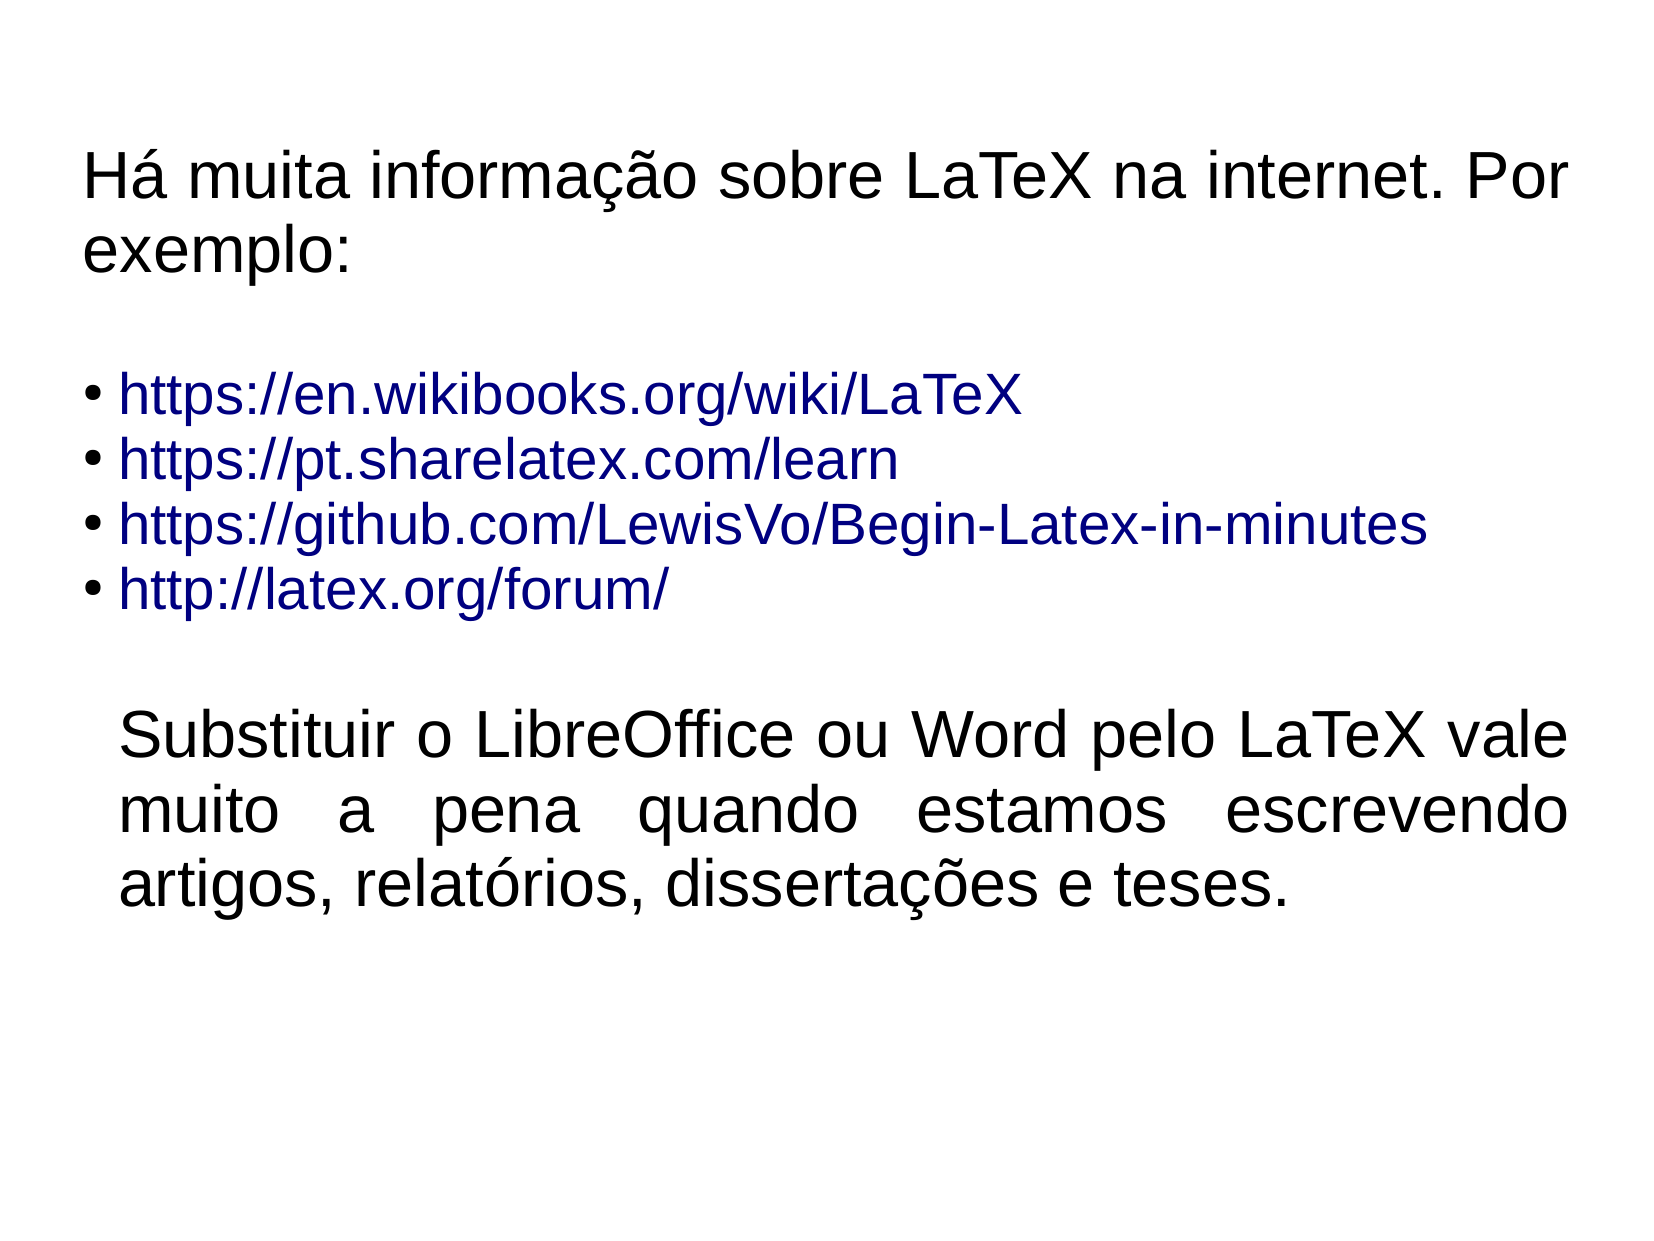

# Há muita informação sobre LaTeX na internet. Por exemplo:
https://en.wikibooks.org/wiki/LaTeX
https://pt.sharelatex.com/learn
https://github.com/LewisVo/Begin-Latex-in-minutes
http://latex.org/forum/
Substituir o LibreOffice ou Word pelo LaTeX vale muito a pena quando estamos escrevendo artigos, relatórios, dissertações e teses.